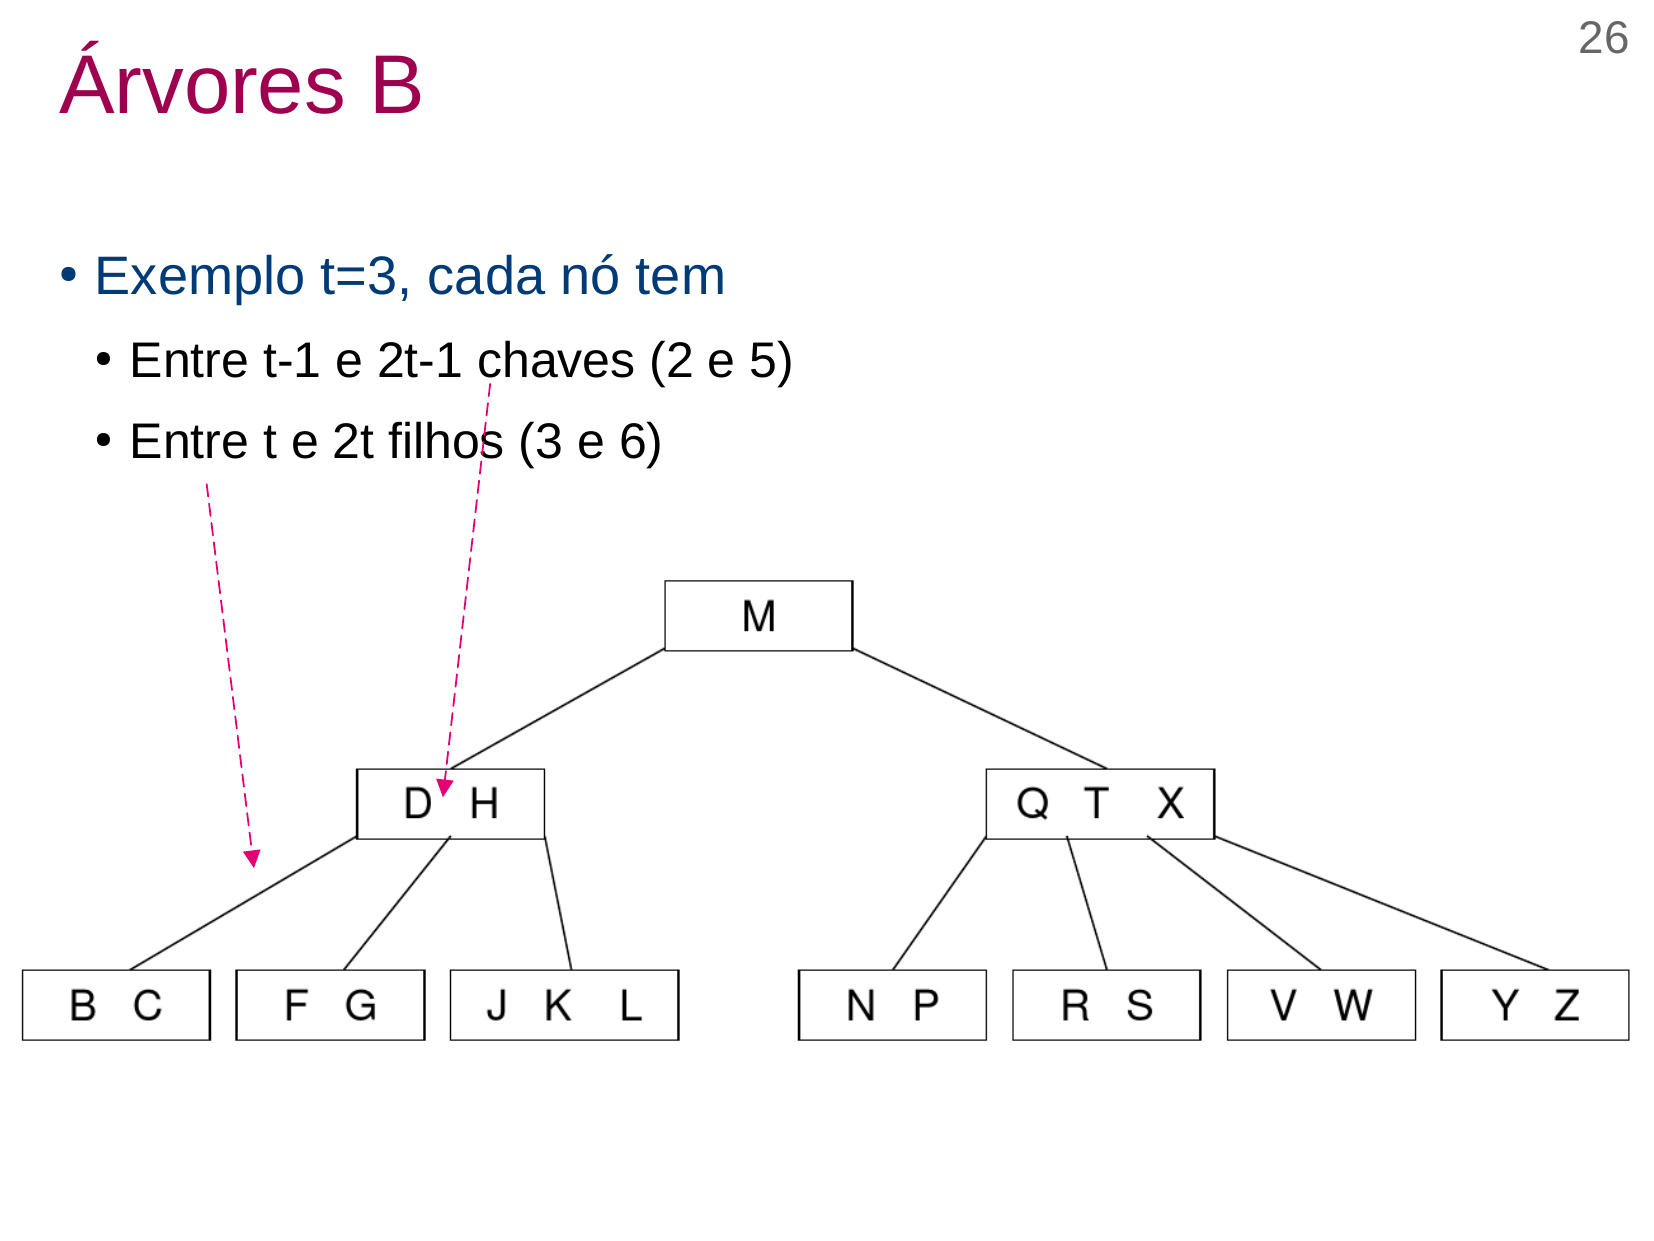

26
# Árvores B
Exemplo t=3, cada nó tem
Entre t-1 e 2t-1 chaves (2 e 5)
Entre t e 2t filhos (3 e 6)